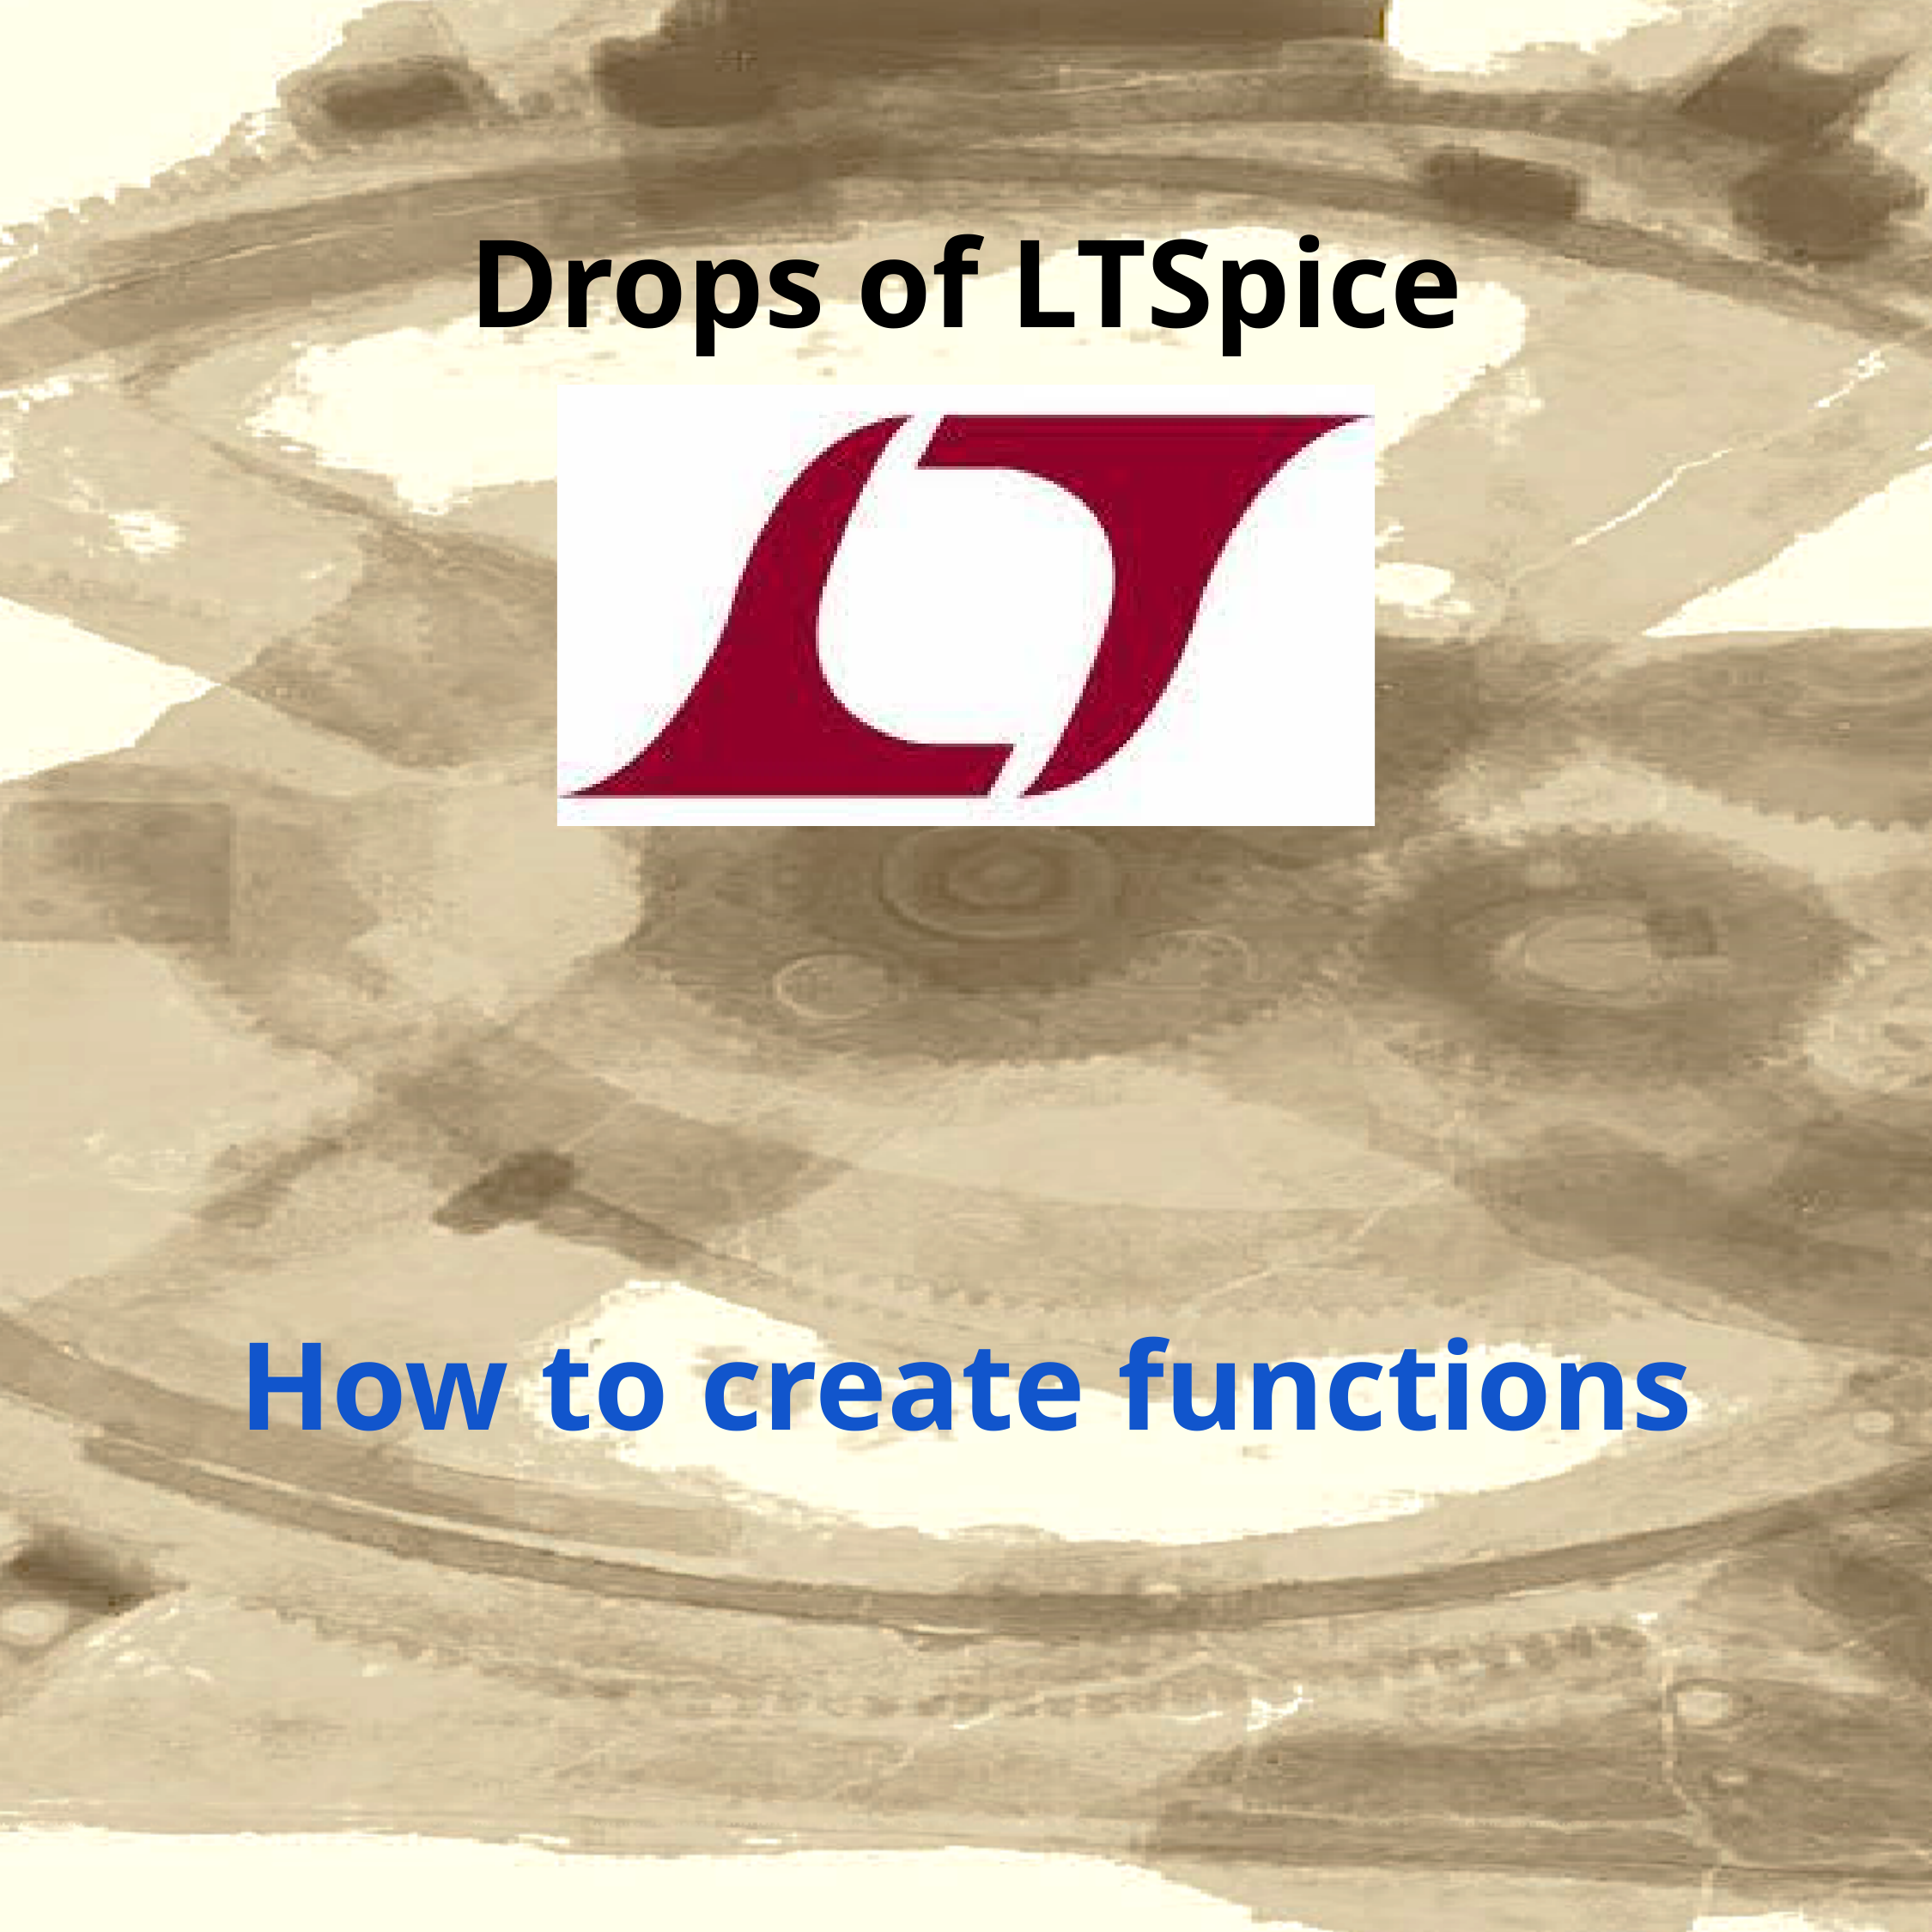

Drops of LTSpice
How to create functions